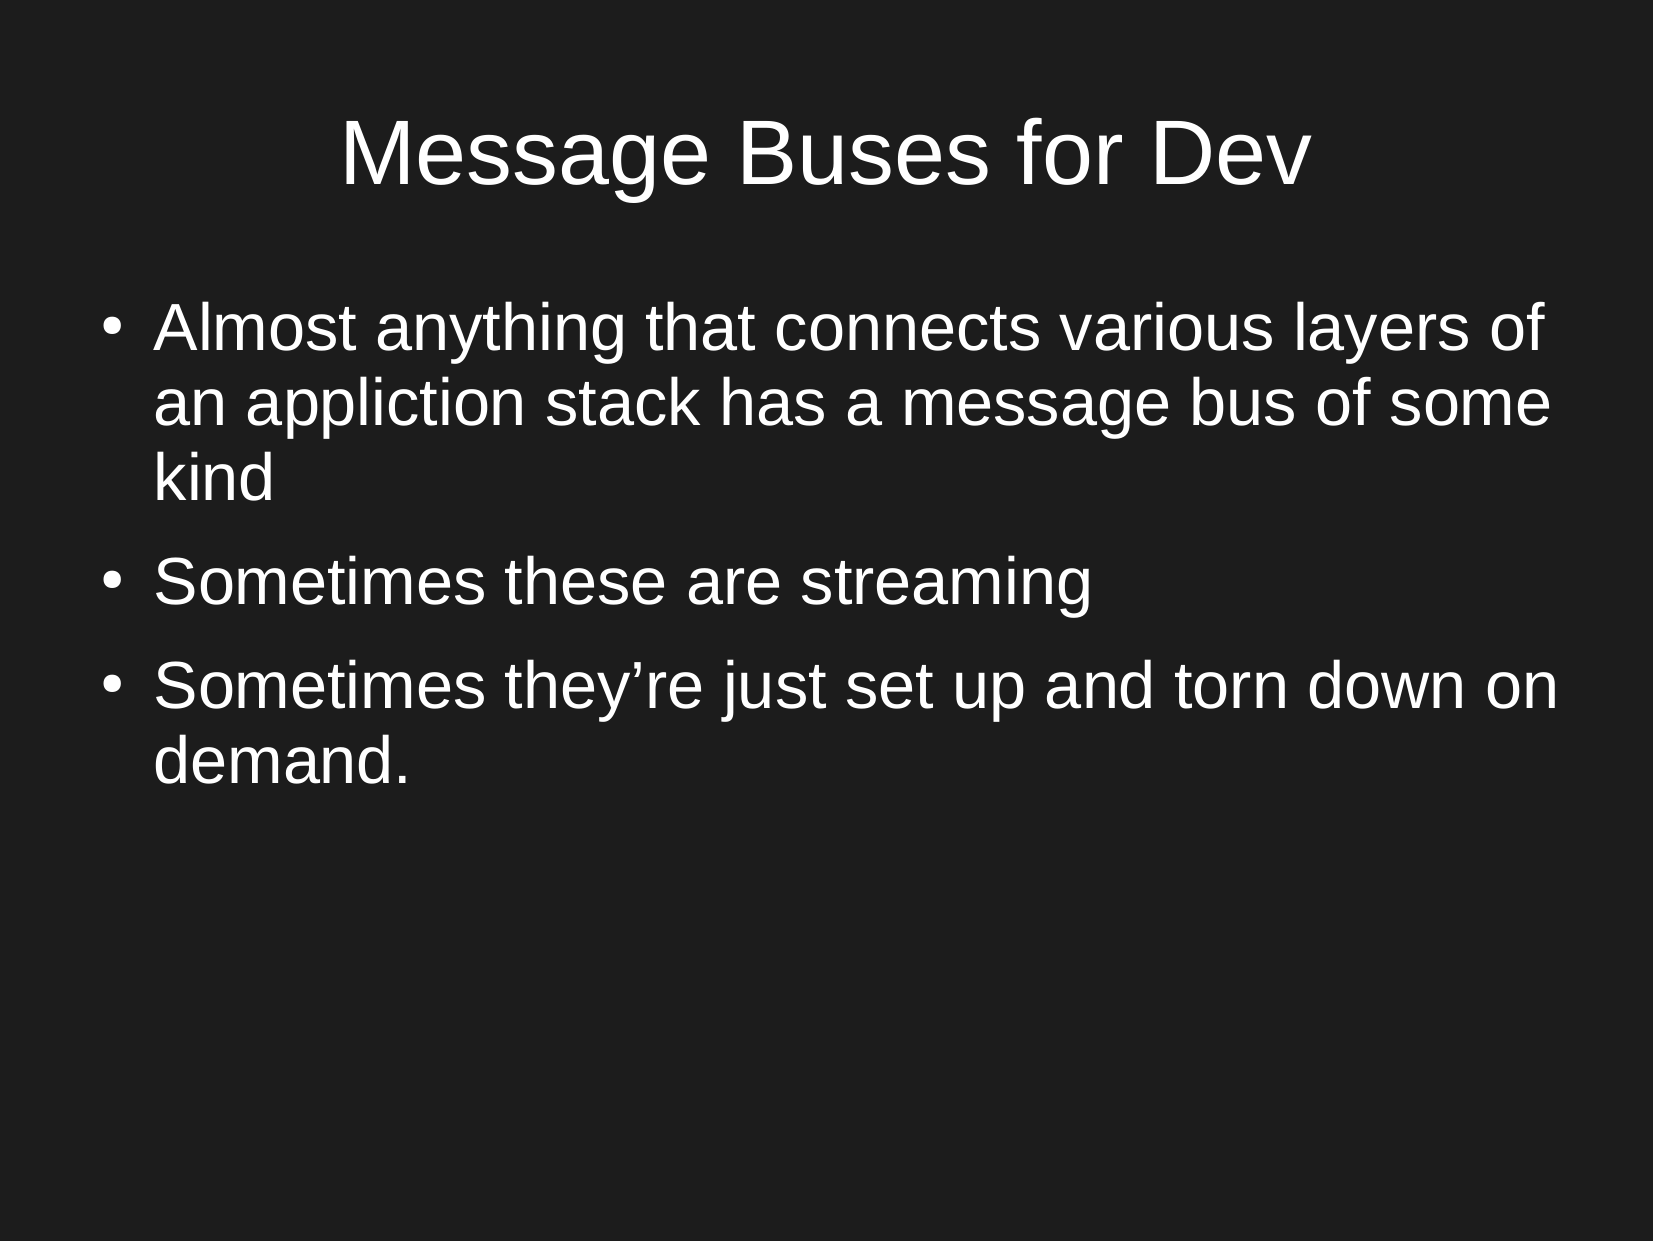

# Message Buses for Dev
Almost anything that connects various layers of an appliction stack has a message bus of some kind
Sometimes these are streaming
Sometimes they’re just set up and torn down on demand.